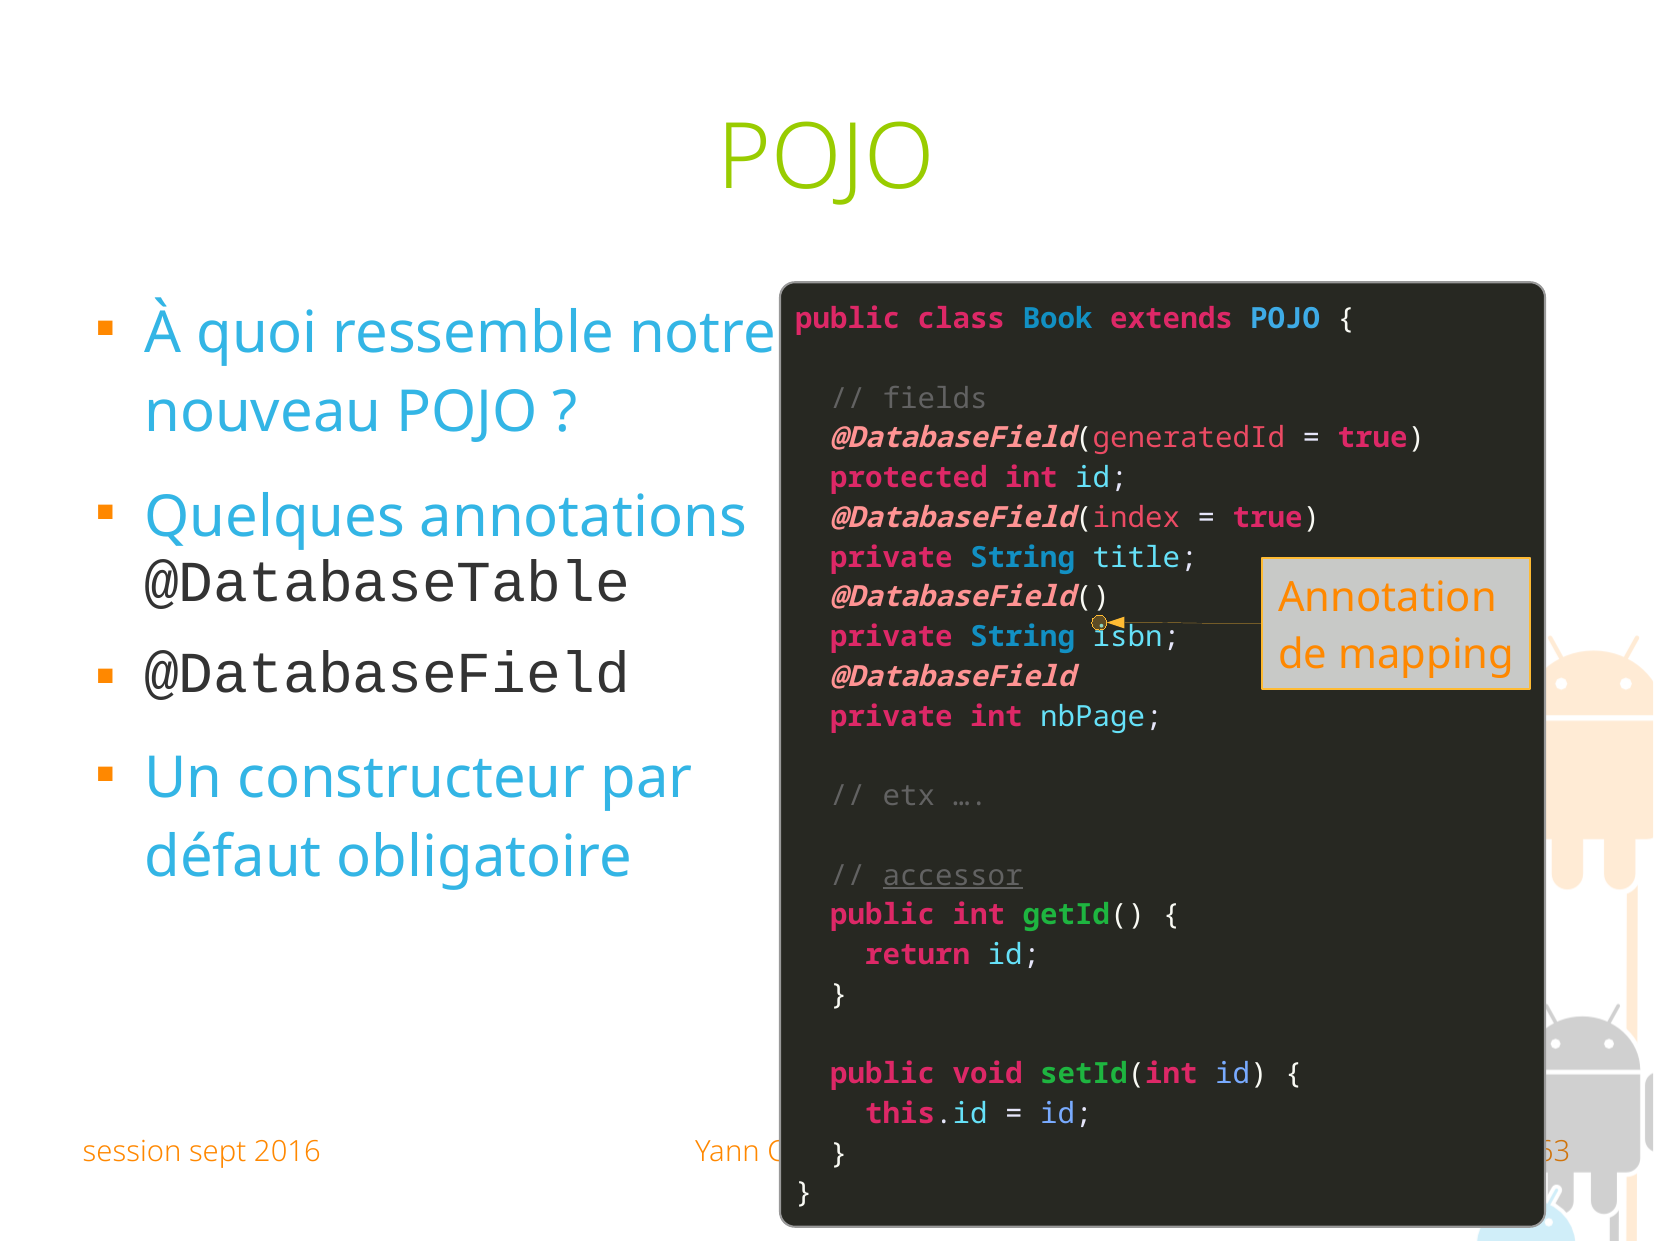

# POJO
public class Book extends POJO {
 // fields
 @DatabaseField(generatedId = true)
 protected int id;
 @DatabaseField(index = true)
 private String title;
 @DatabaseField()
 private String isbn;
 @DatabaseField
 private int nbPage;
 // etx ….
 // accessor
 public int getId() {
 return id;
 }
 public void setId(int id) {
 this.id = id;
 }
}
À quoi ressemble notre nouveau POJO ?
Quelques annotations @DatabaseTable
@DatabaseField
Un constructeur par défaut obligatoire
Annotation
de mapping
session sept 2016
Yann Caron (c) 2014
63